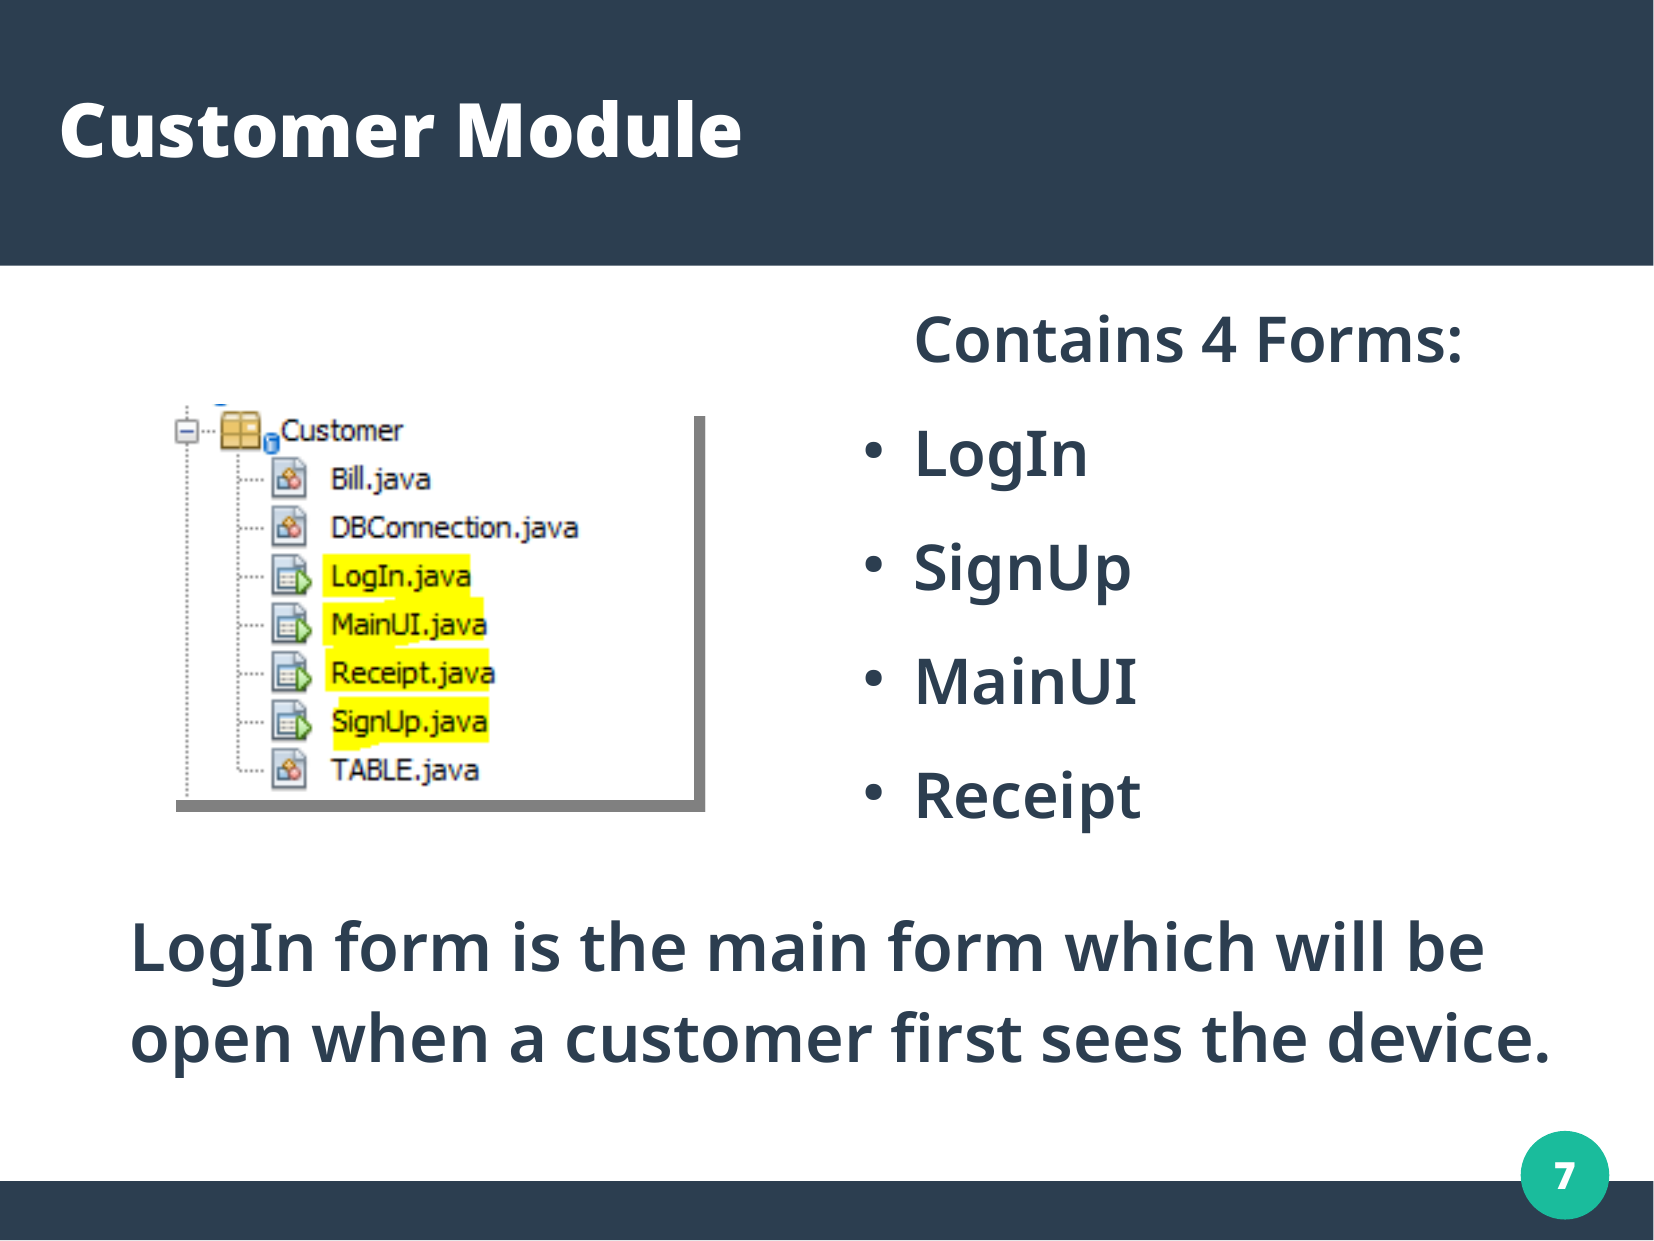

# Customer Module
Contains 4 Forms:
LogIn
SignUp
MainUI
Receipt
LogIn form is the main form which will be open when a customer first sees the device.
7